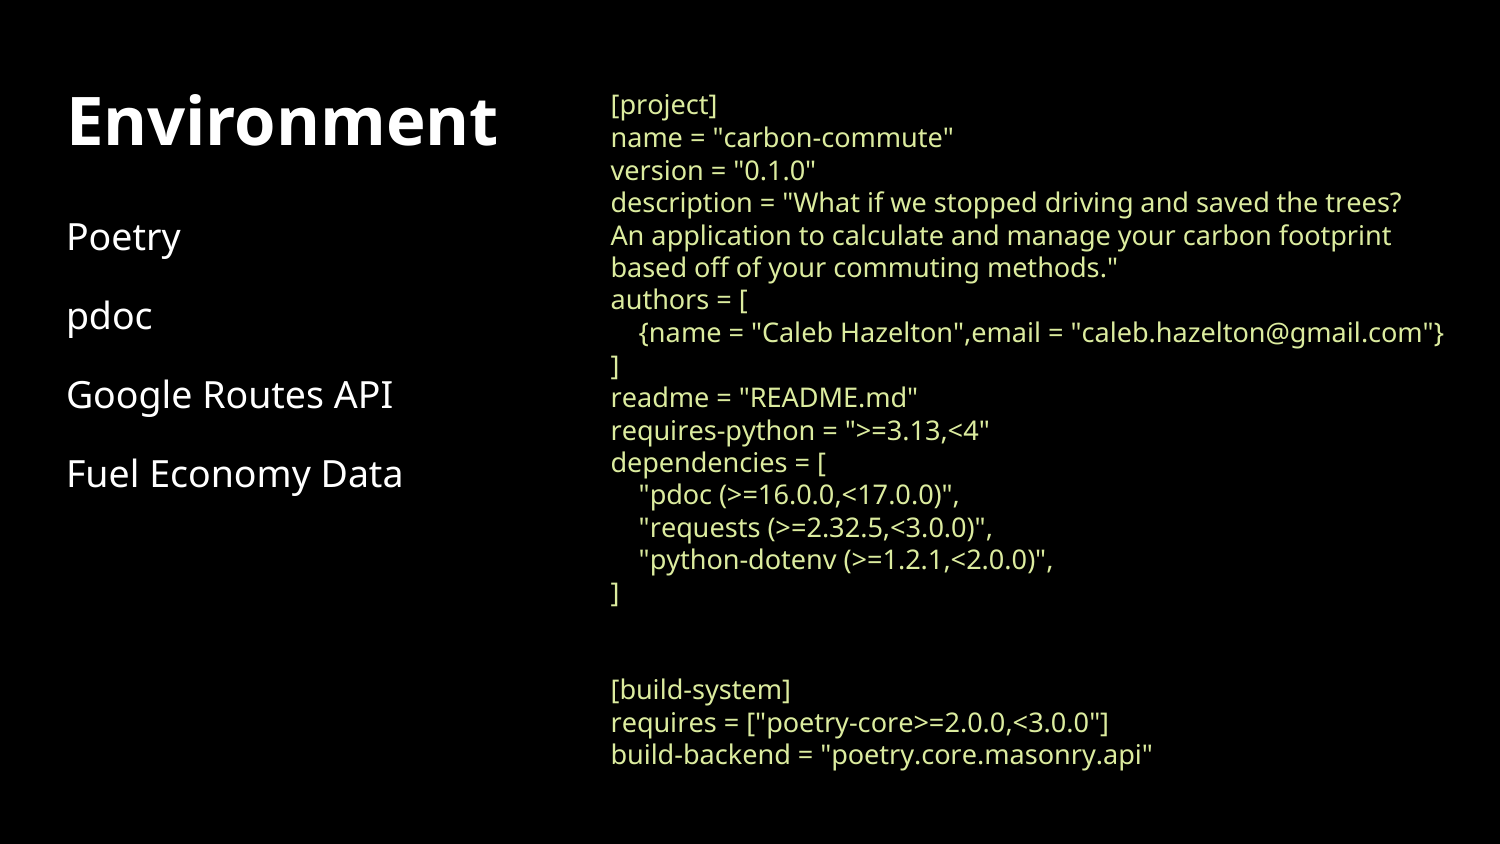

# Environment
[project]
name = "carbon-commute"
version = "0.1.0"
description = "What if we stopped driving and saved the trees? An application to calculate and manage your carbon footprint based off of your commuting methods."
authors = [
 {name = "Caleb Hazelton",email = "caleb.hazelton@gmail.com"}
]
readme = "README.md"
requires-python = ">=3.13,<4"
dependencies = [
 "pdoc (>=16.0.0,<17.0.0)",
 "requests (>=2.32.5,<3.0.0)",
 "python-dotenv (>=1.2.1,<2.0.0)",
]
[build-system]
requires = ["poetry-core>=2.0.0,<3.0.0"]
build-backend = "poetry.core.masonry.api"
Poetry
pdoc
Google Routes API
Fuel Economy Data